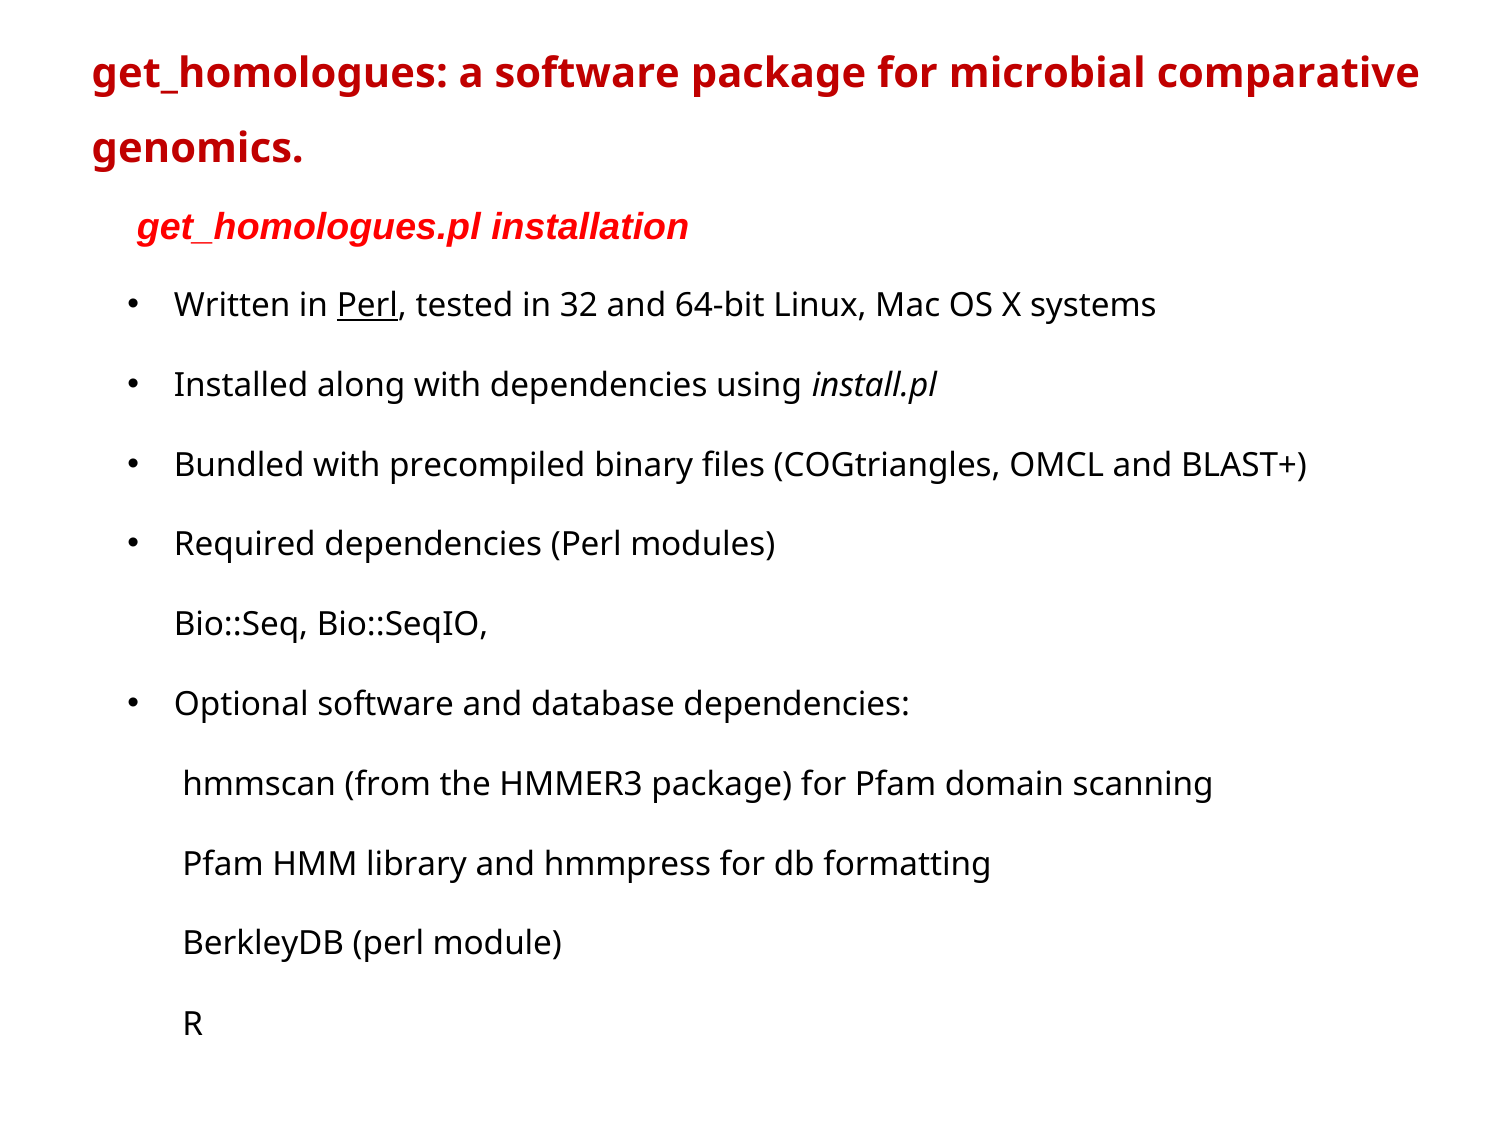

get_homologues: a software package for microbial comparative genomics.
get_homologues.pl installation
Written in Perl, tested in 32 and 64-bit Linux, Mac OS X systems
Installed along with dependencies using install.pl
Bundled with precompiled binary files (COGtriangles, OMCL and BLAST+)
Required dependencies (Perl modules)
	Bio::Seq, Bio::SeqIO,
Optional software and database dependencies:
	 hmmscan (from the HMMER3 package) for Pfam domain scanning
 	 Pfam HMM library and hmmpress for db formatting
	 BerkleyDB (perl module)
 	 R